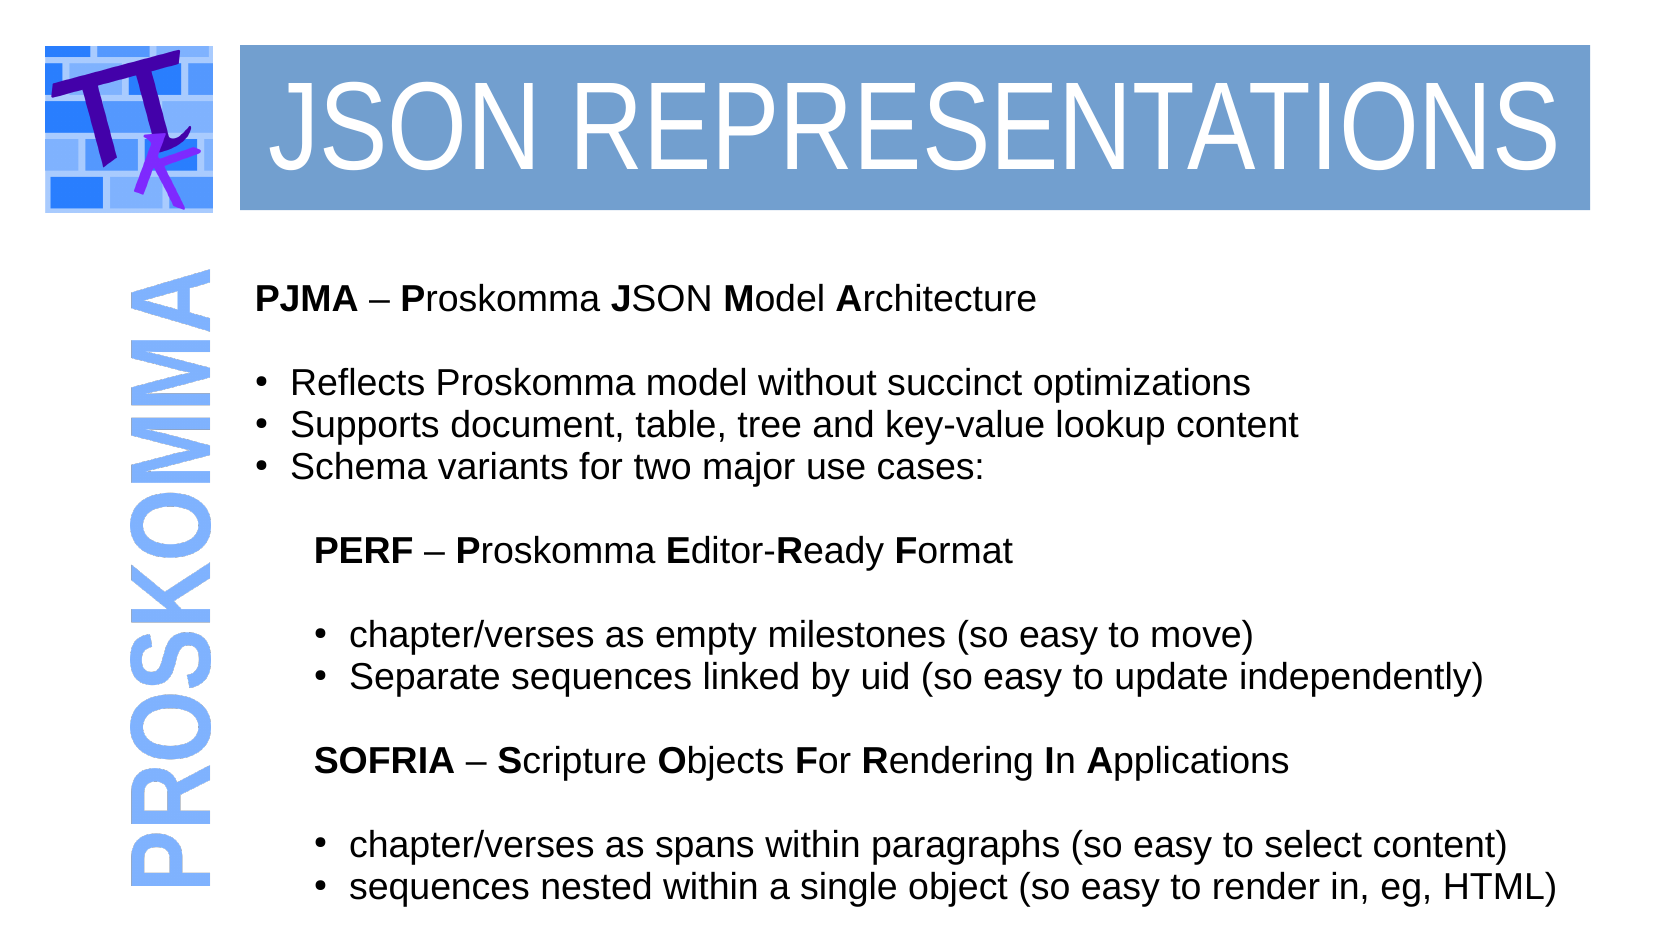

JSON REPRESENTATIONS
PJMA – Proskomma JSON Model Architecture
Reflects Proskomma model without succinct optimizations
Supports document, table, tree and key-value lookup content
Schema variants for two major use cases:
PERF – Proskomma Editor-Ready Format
chapter/verses as empty milestones (so easy to move)
Separate sequences linked by uid (so easy to update independently)
SOFRIA – Scripture Objects For Rendering In Applications
chapter/verses as spans within paragraphs (so easy to select content)
sequences nested within a single object (so easy to render in, eg, HTML)